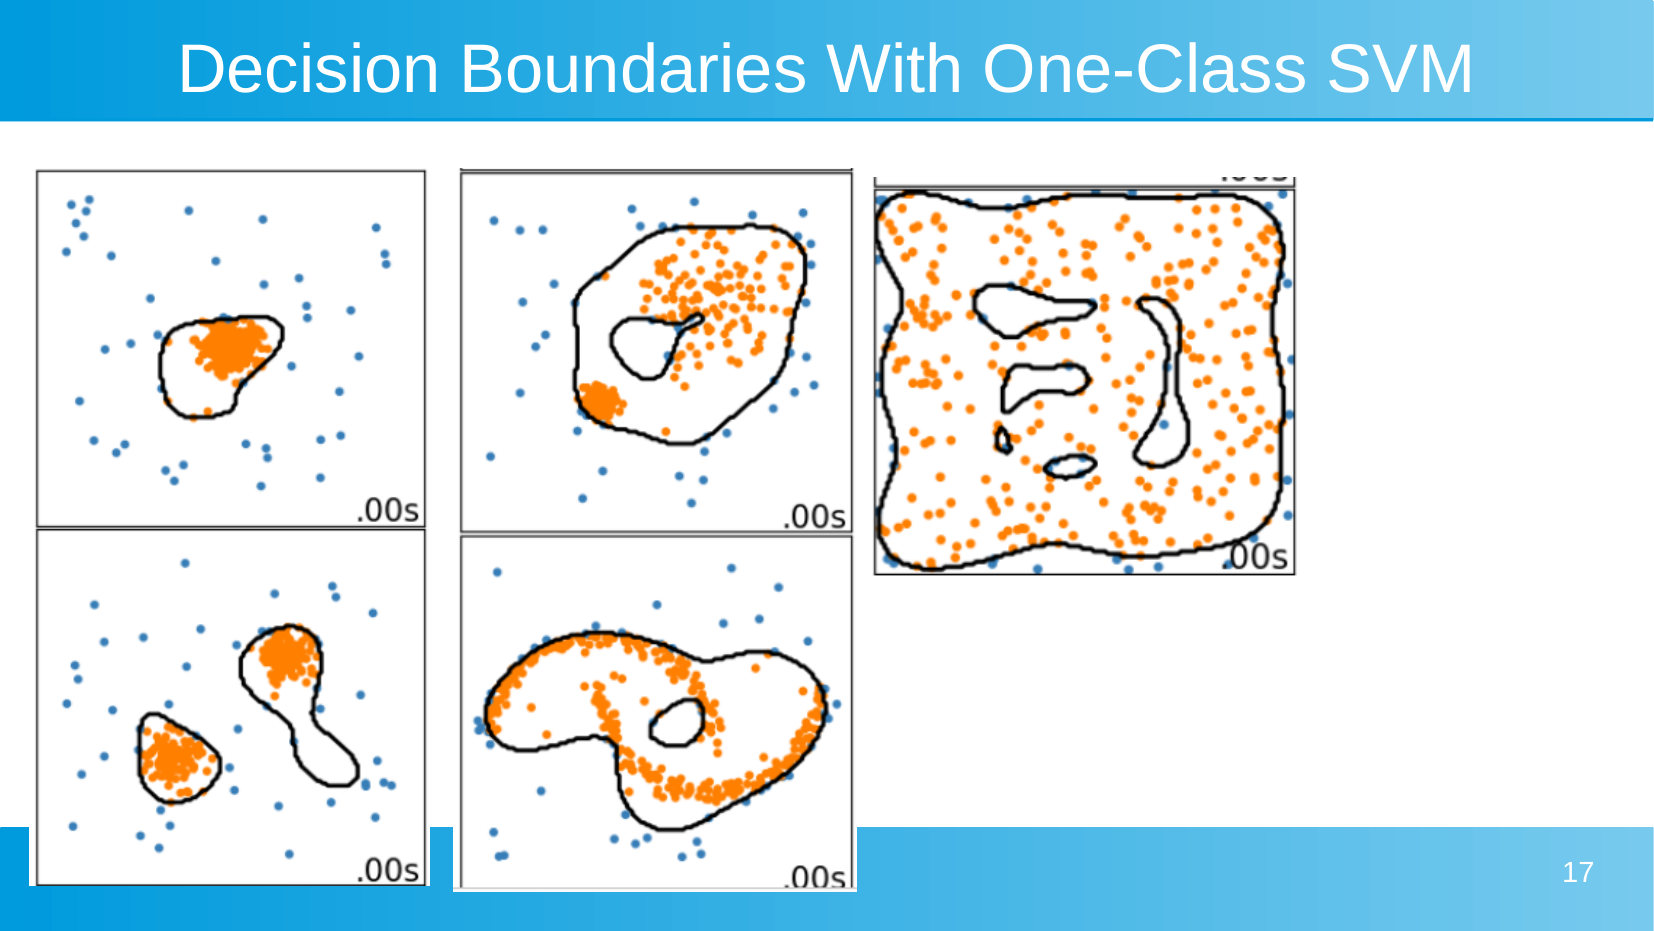

# Decision Boundaries With One-Class SVM
17